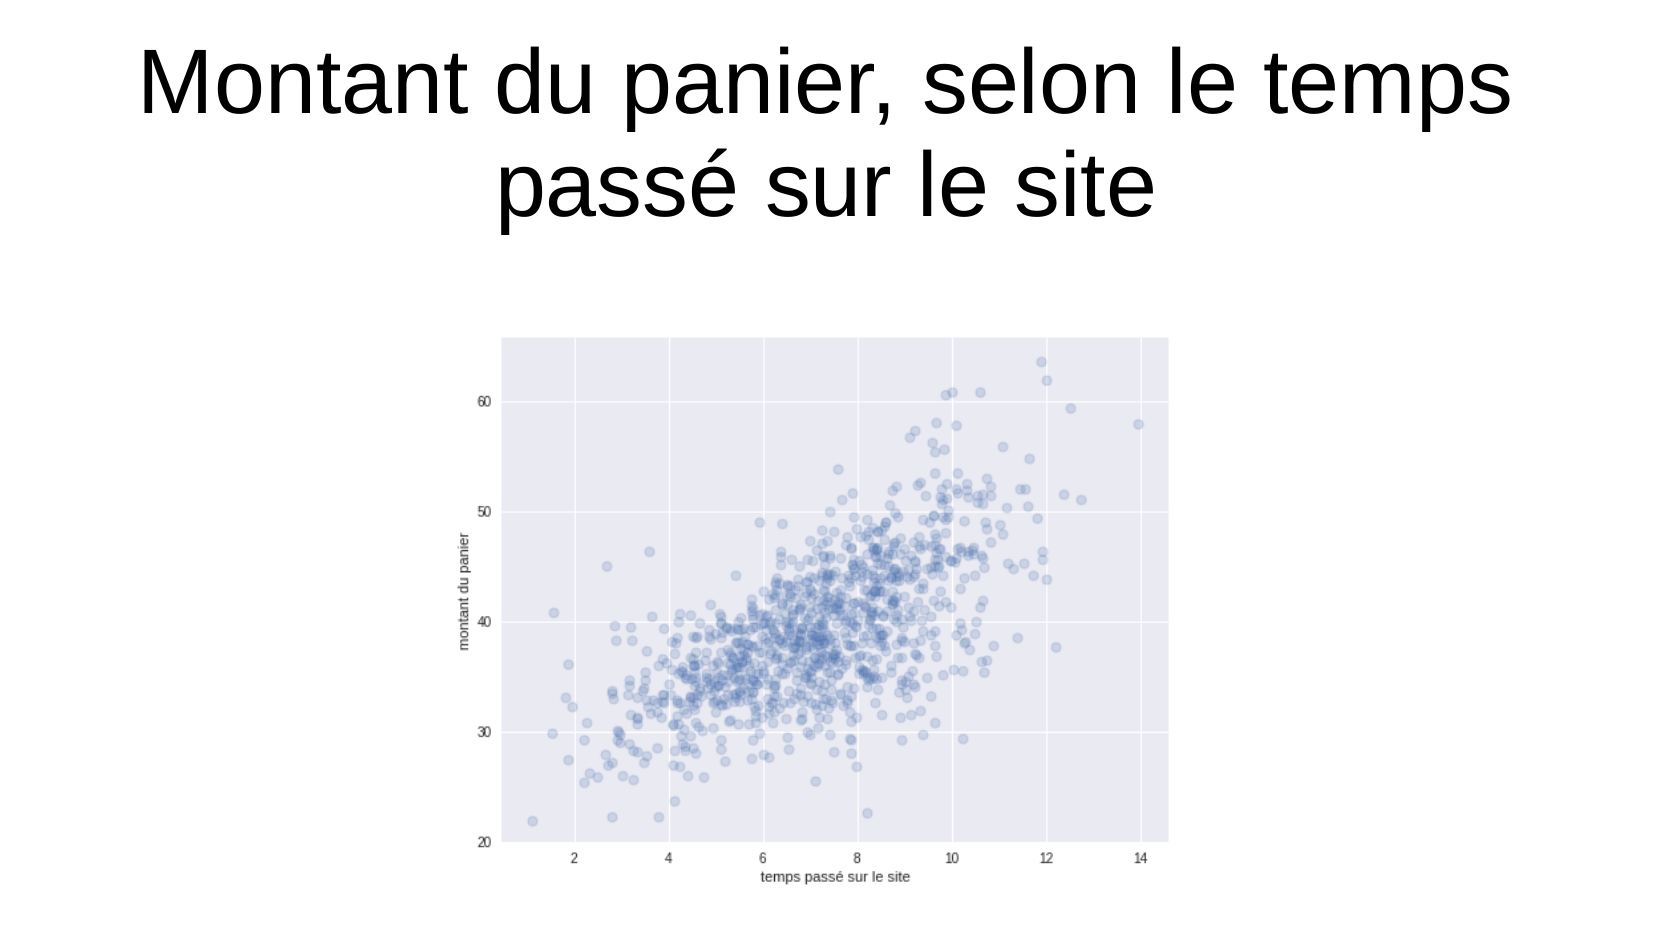

# Montant du panier, selon le temps passé sur le site